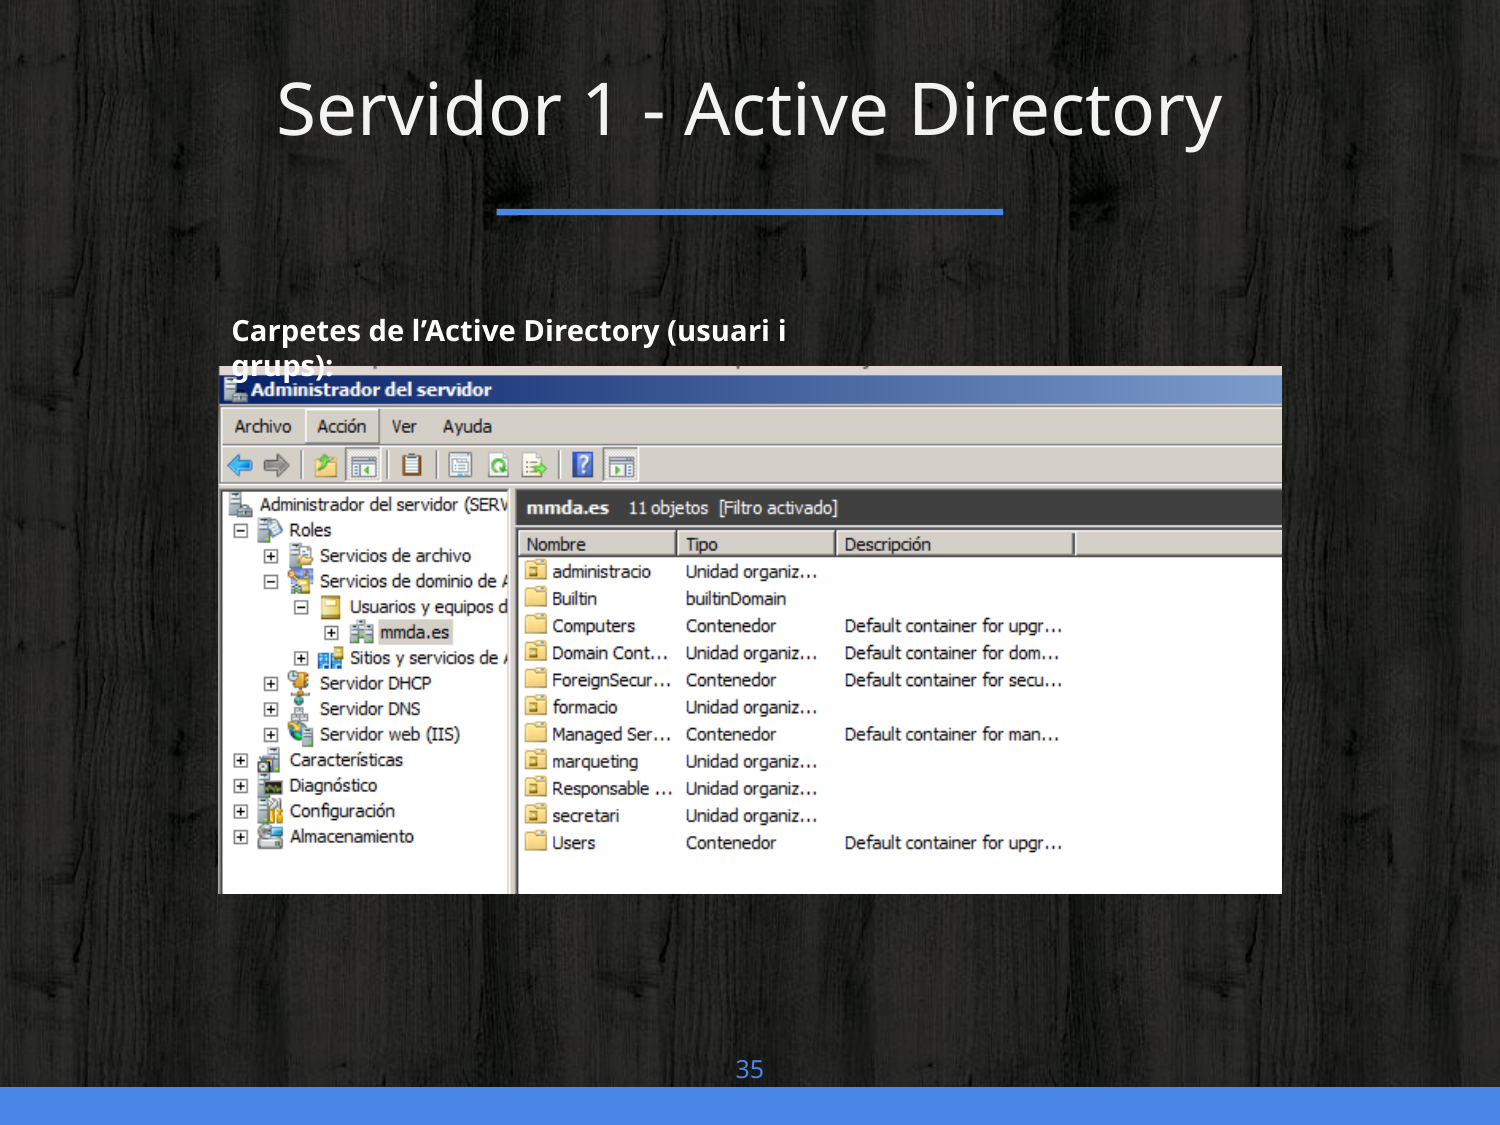

# Servidor 1 - Active Directory
Carpetes de l’Active Directory (usuari i grups):
35